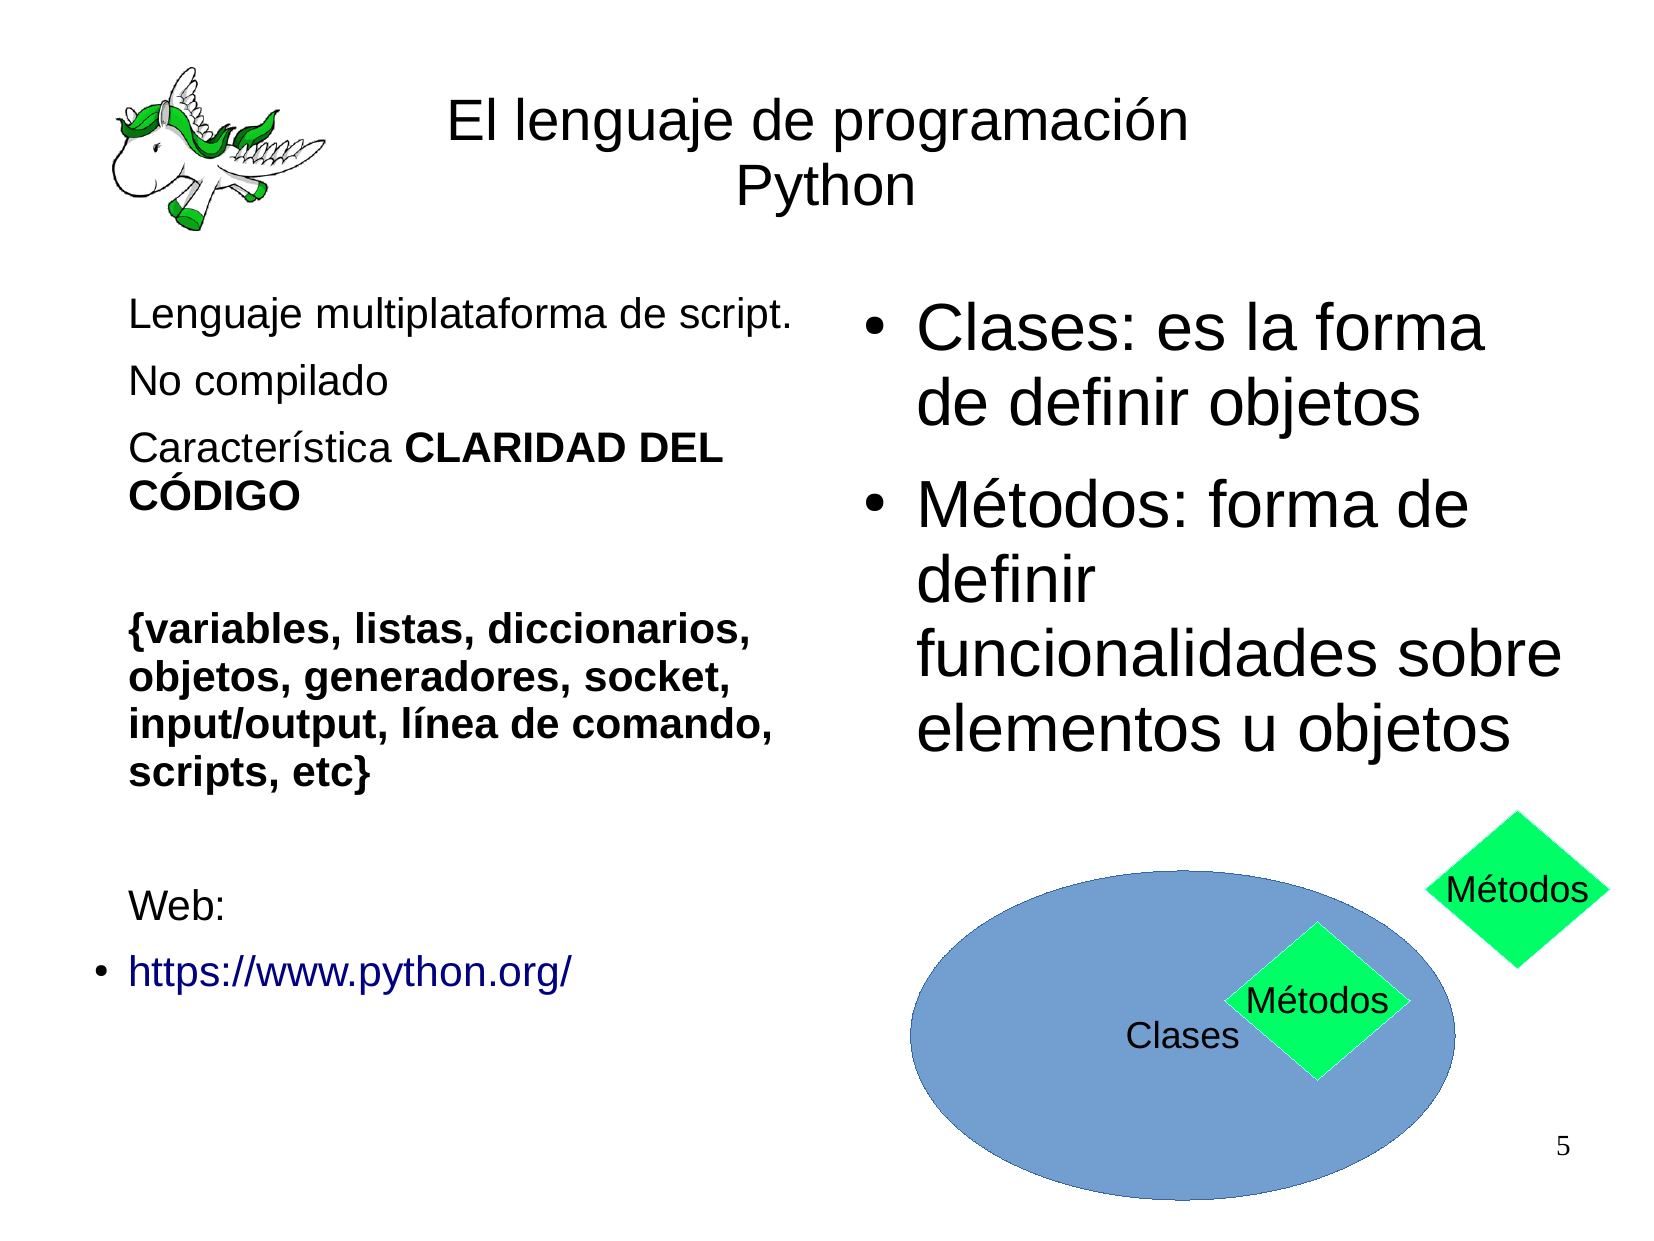

# El lenguaje de programación Python
Lenguaje multiplataforma de script.
No compilado
Característica CLARIDAD DEL CÓDIGO
{variables, listas, diccionarios, objetos, generadores, socket, input/output, línea de comando, scripts, etc}
Web:
https://www.python.org/
Clases: es la forma de definir objetos
Métodos: forma de definir funcionalidades sobre elementos u objetos
Métodos
Clases
Métodos
5